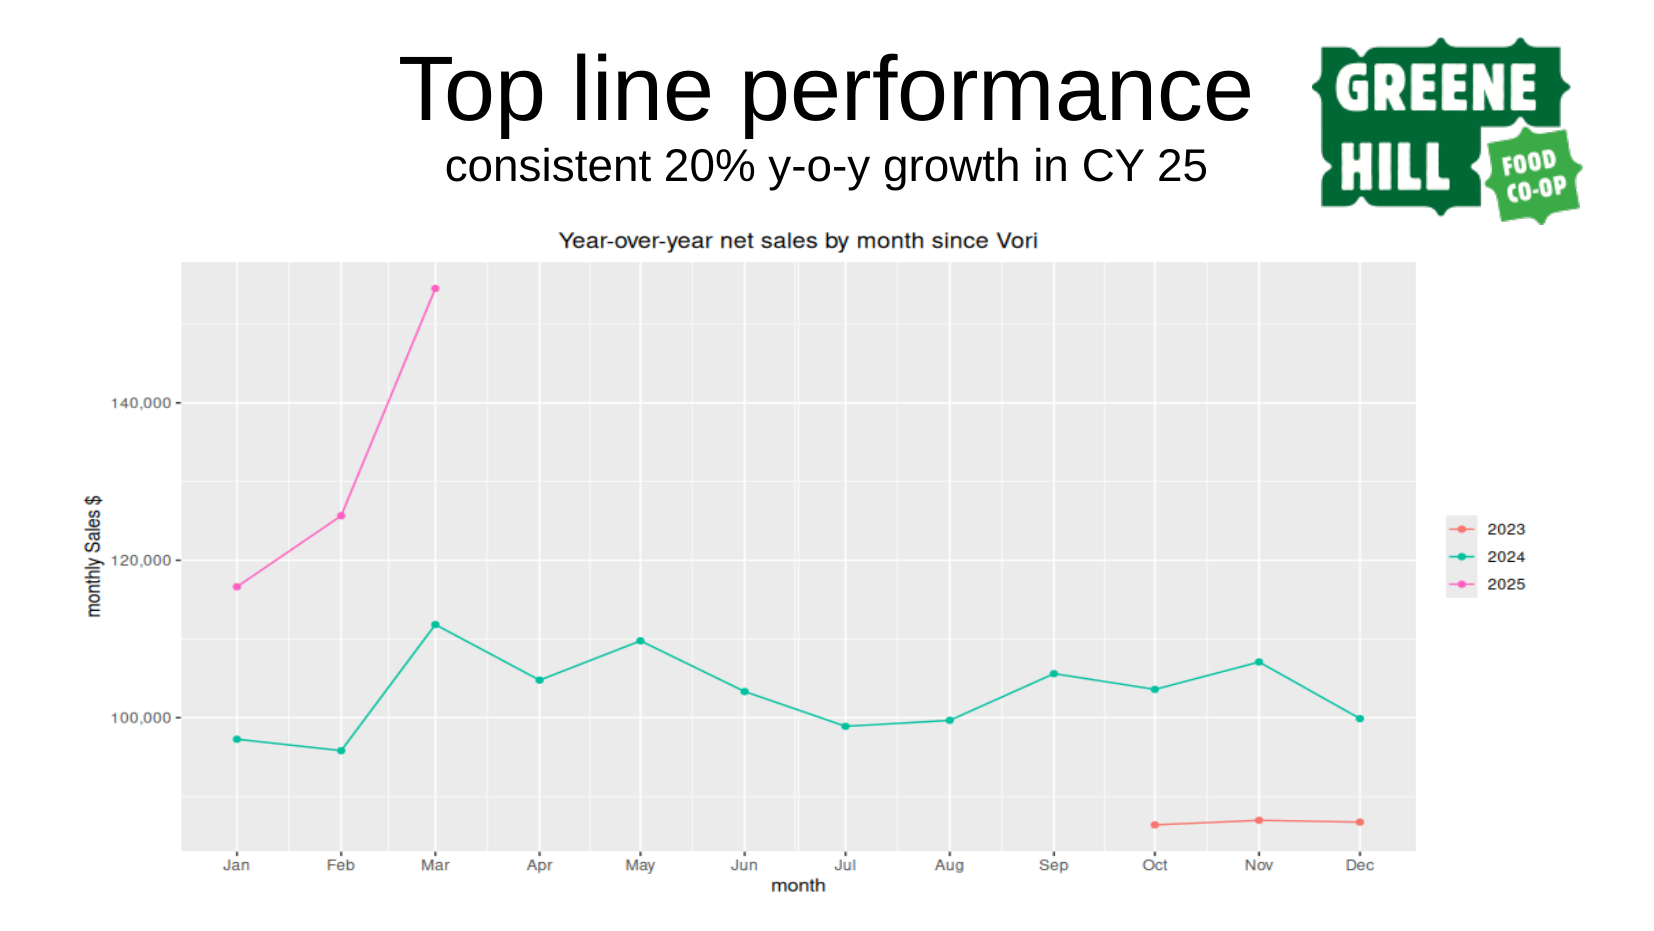

# Top line performance consistent 20% y-o-y growth in CY 25